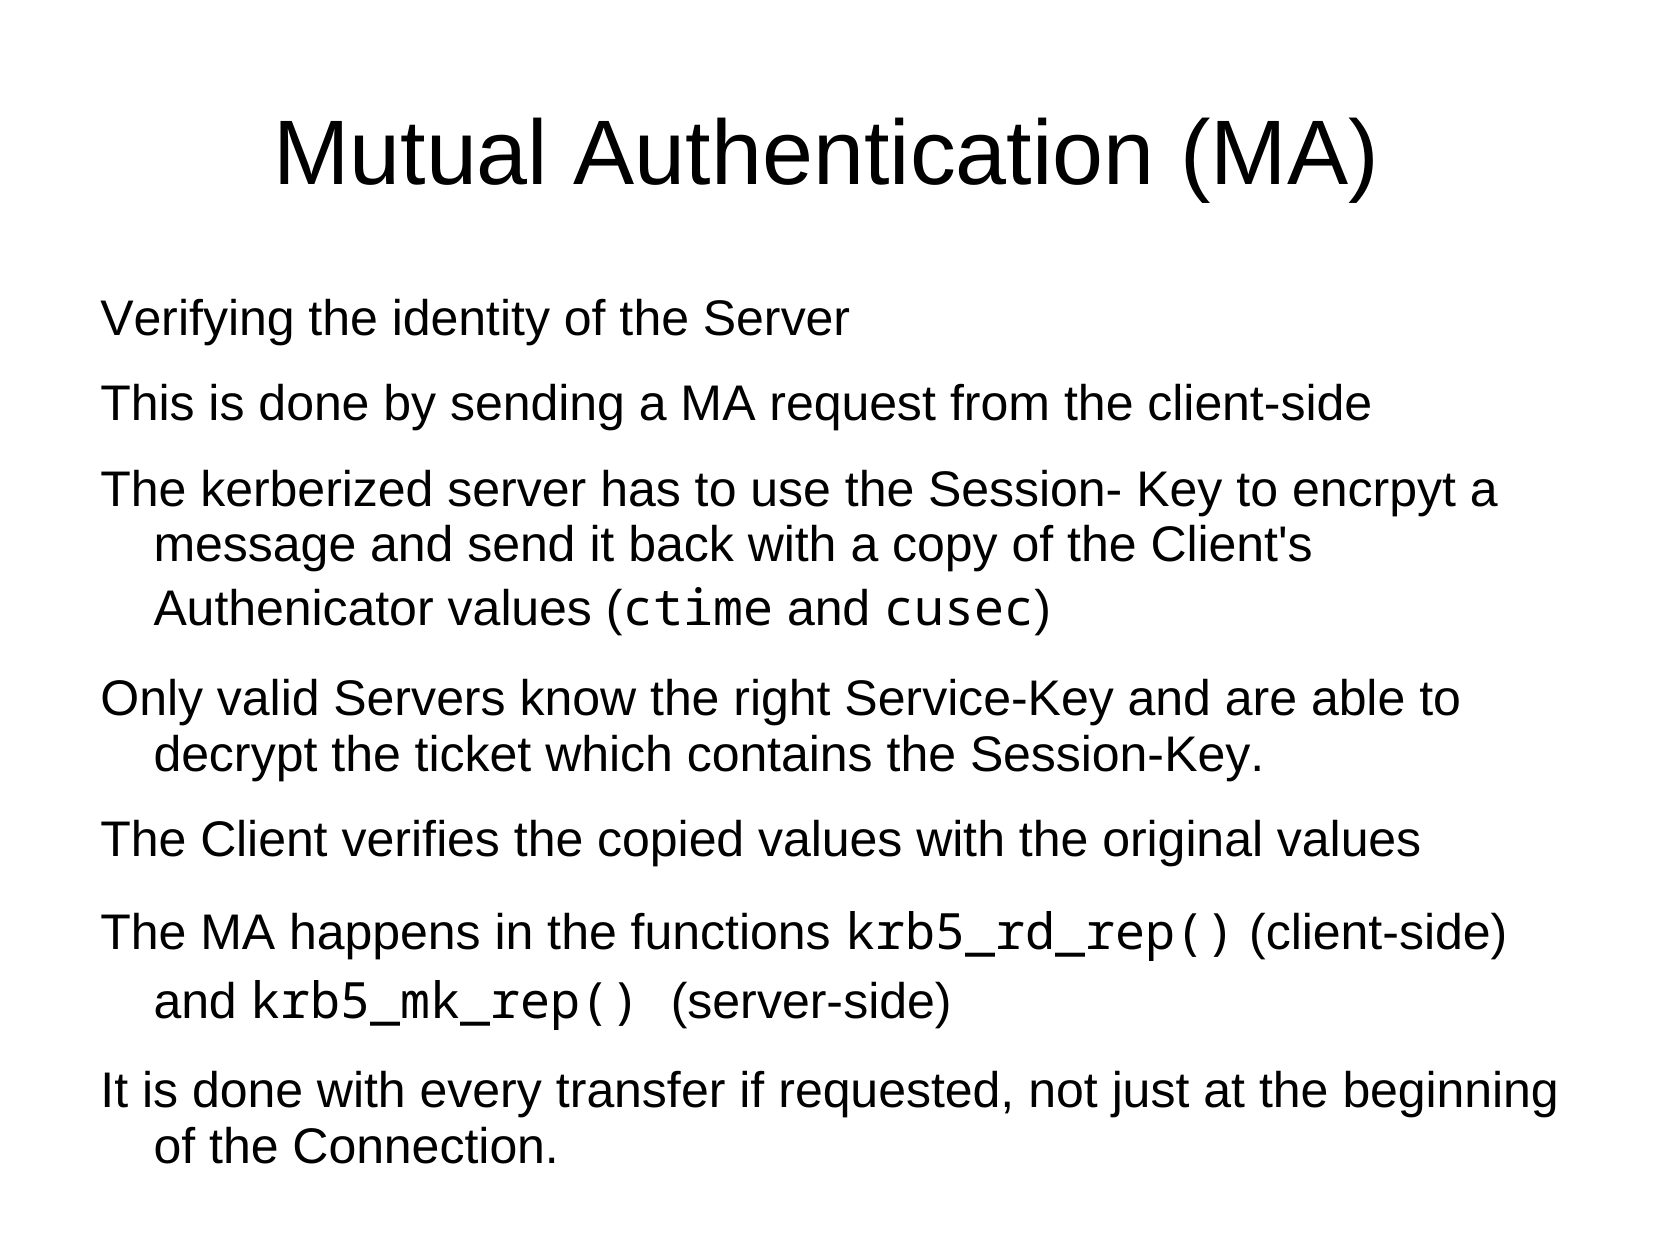

# Mutual Authentication (MA)
Verifying the identity of the Server
This is done by sending a MA request from the client-side
The kerberized server has to use the Session- Key to encrpyt a message and send it back with a copy of the Client's Authenicator values (ctime and cusec)
Only valid Servers know the right Service-Key and are able to decrypt the ticket which contains the Session-Key.
The Client verifies the copied values with the original values
The MA happens in the functions krb5_rd_rep() (client-side) and krb5_mk_rep() (server-side)
It is done with every transfer if requested, not just at the beginning of the Connection.